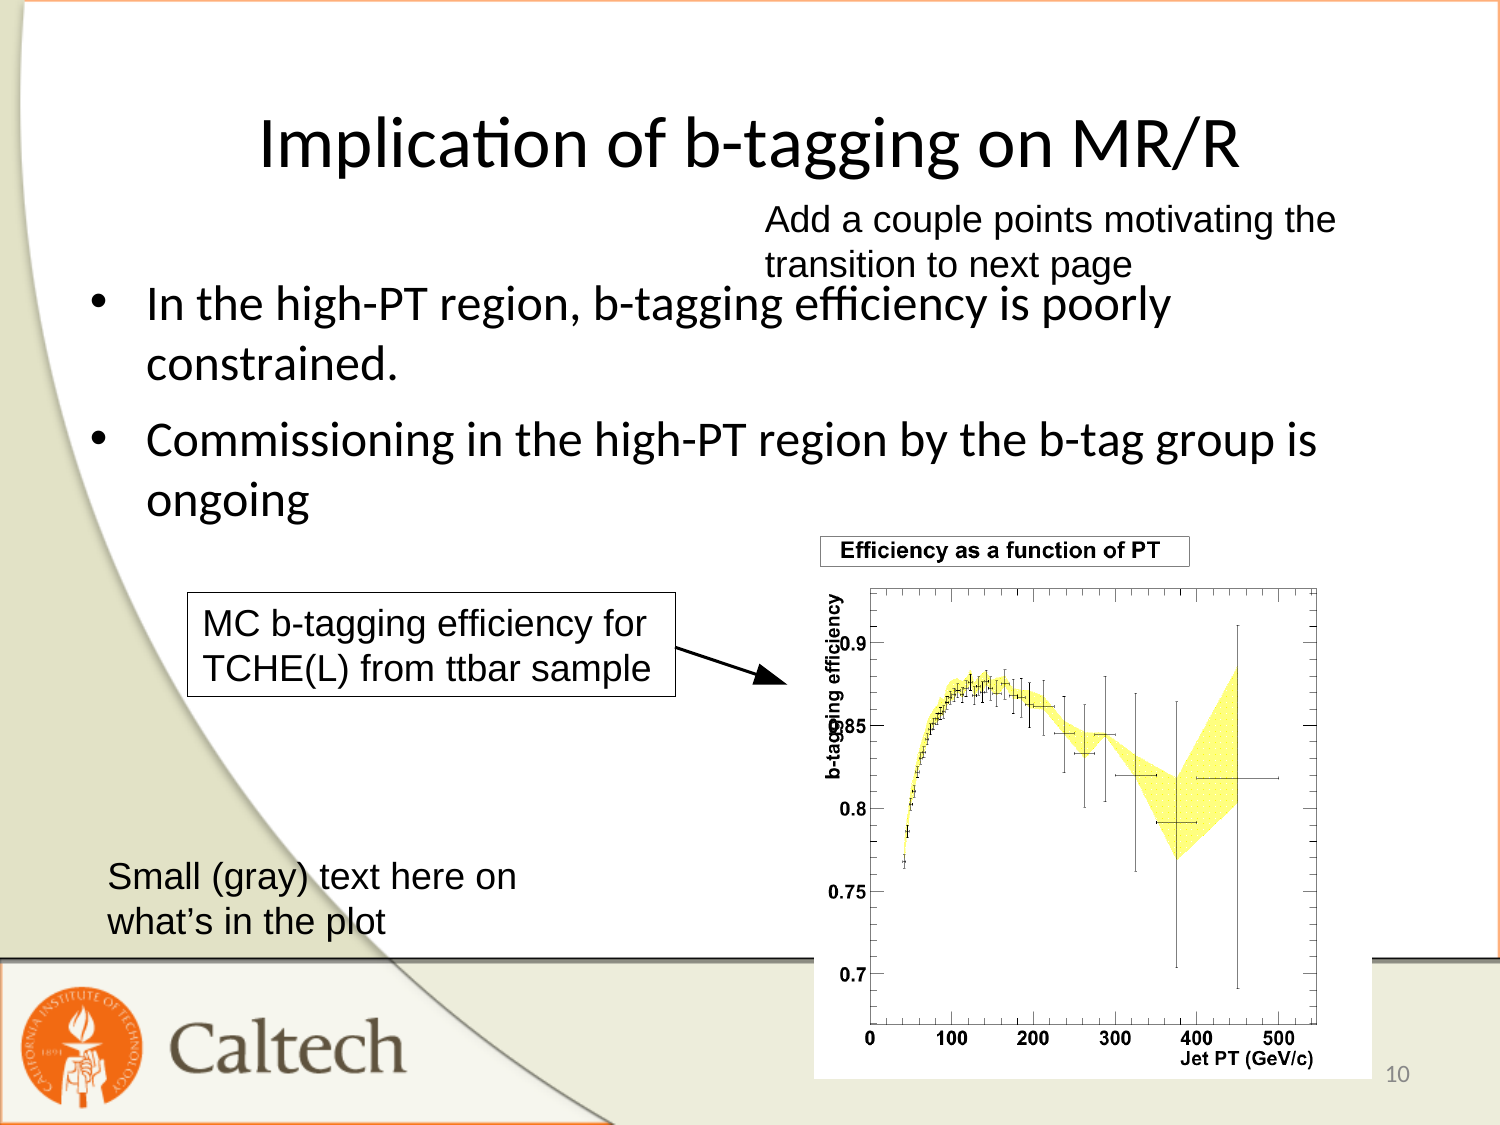

# Implication of b-tagging on MR/R
Add a couple points motivating the transition to next page
In the high-PT region, b-tagging efficiency is poorly constrained.
Commissioning in the high-PT region by the b-tag group is ongoing
MC b-tagging efficiency for TCHE(L) from ttbar sample
Small (gray) text here on what’s in the plot
10